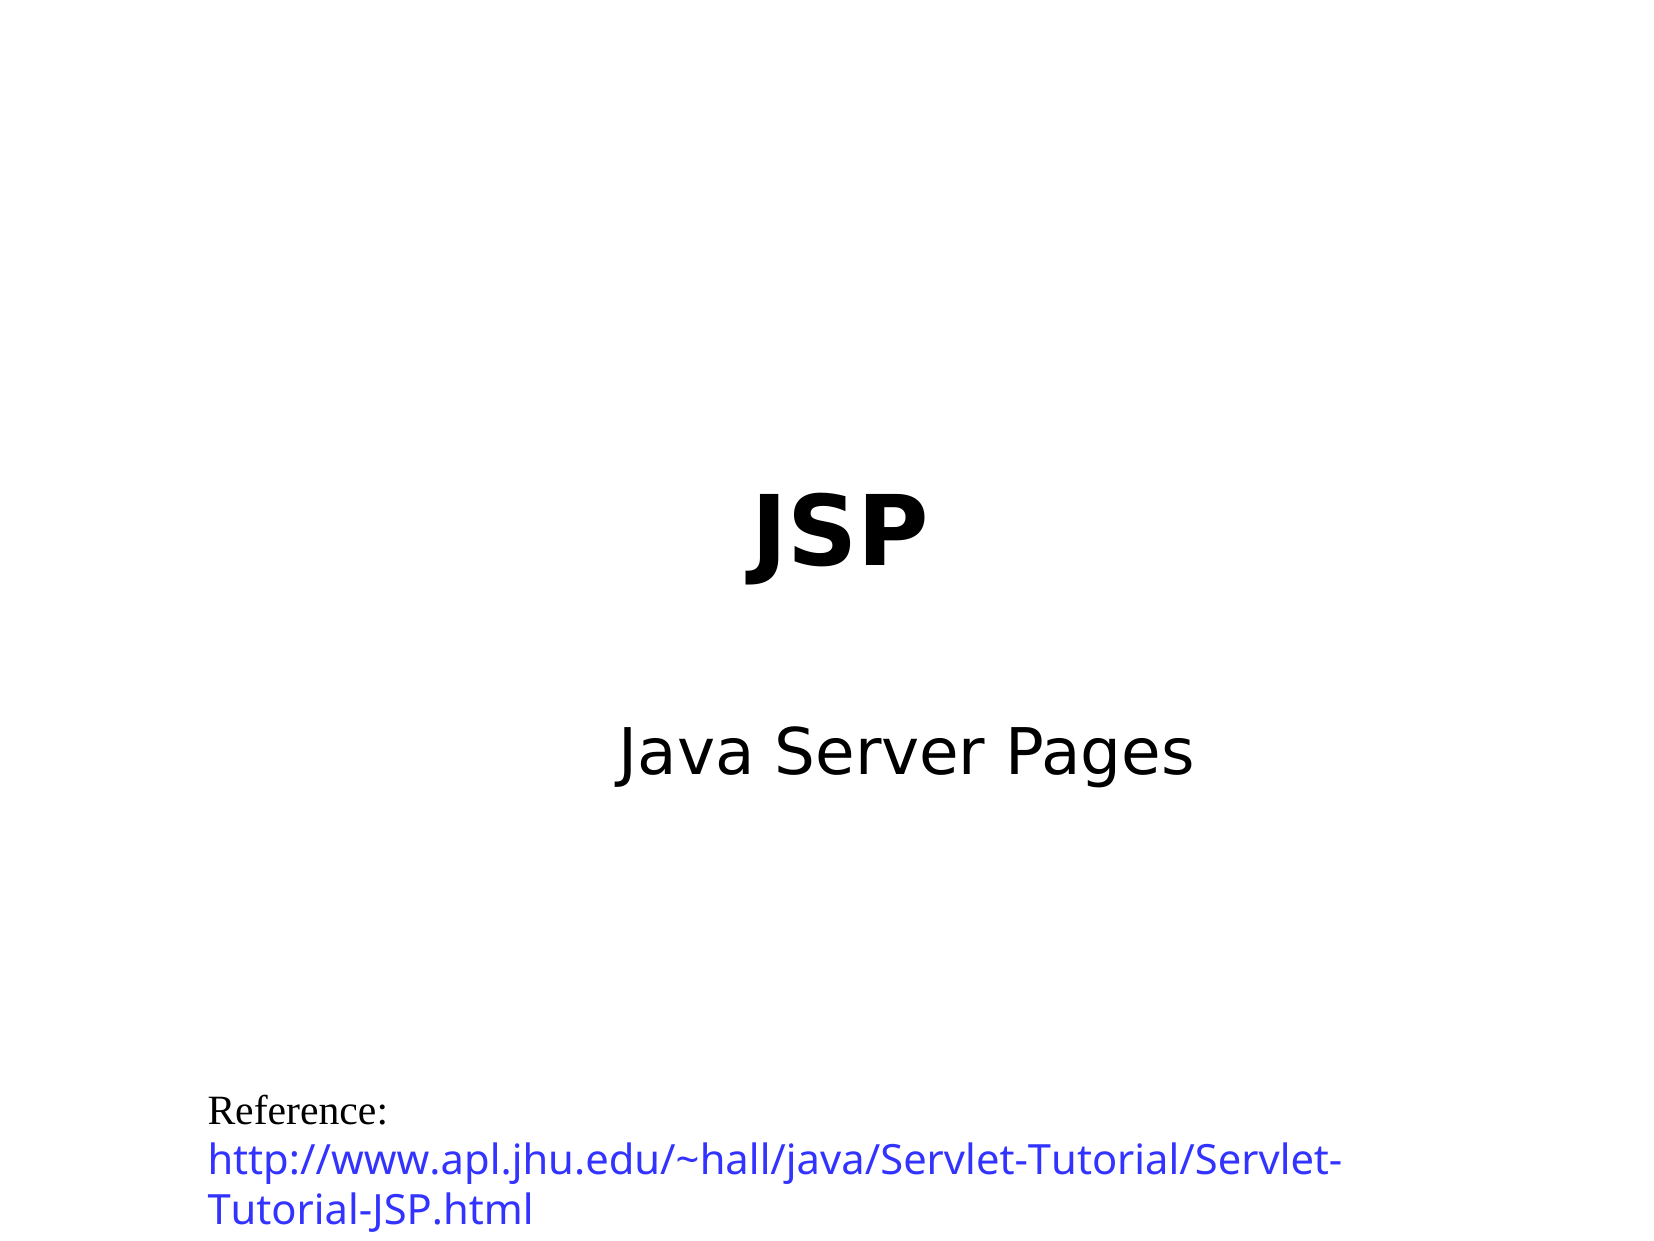

# JSP
Java Server Pages
Reference: http://www.apl.jhu.edu/~hall/java/Servlet-Tutorial/Servlet-Tutorial-JSP.html